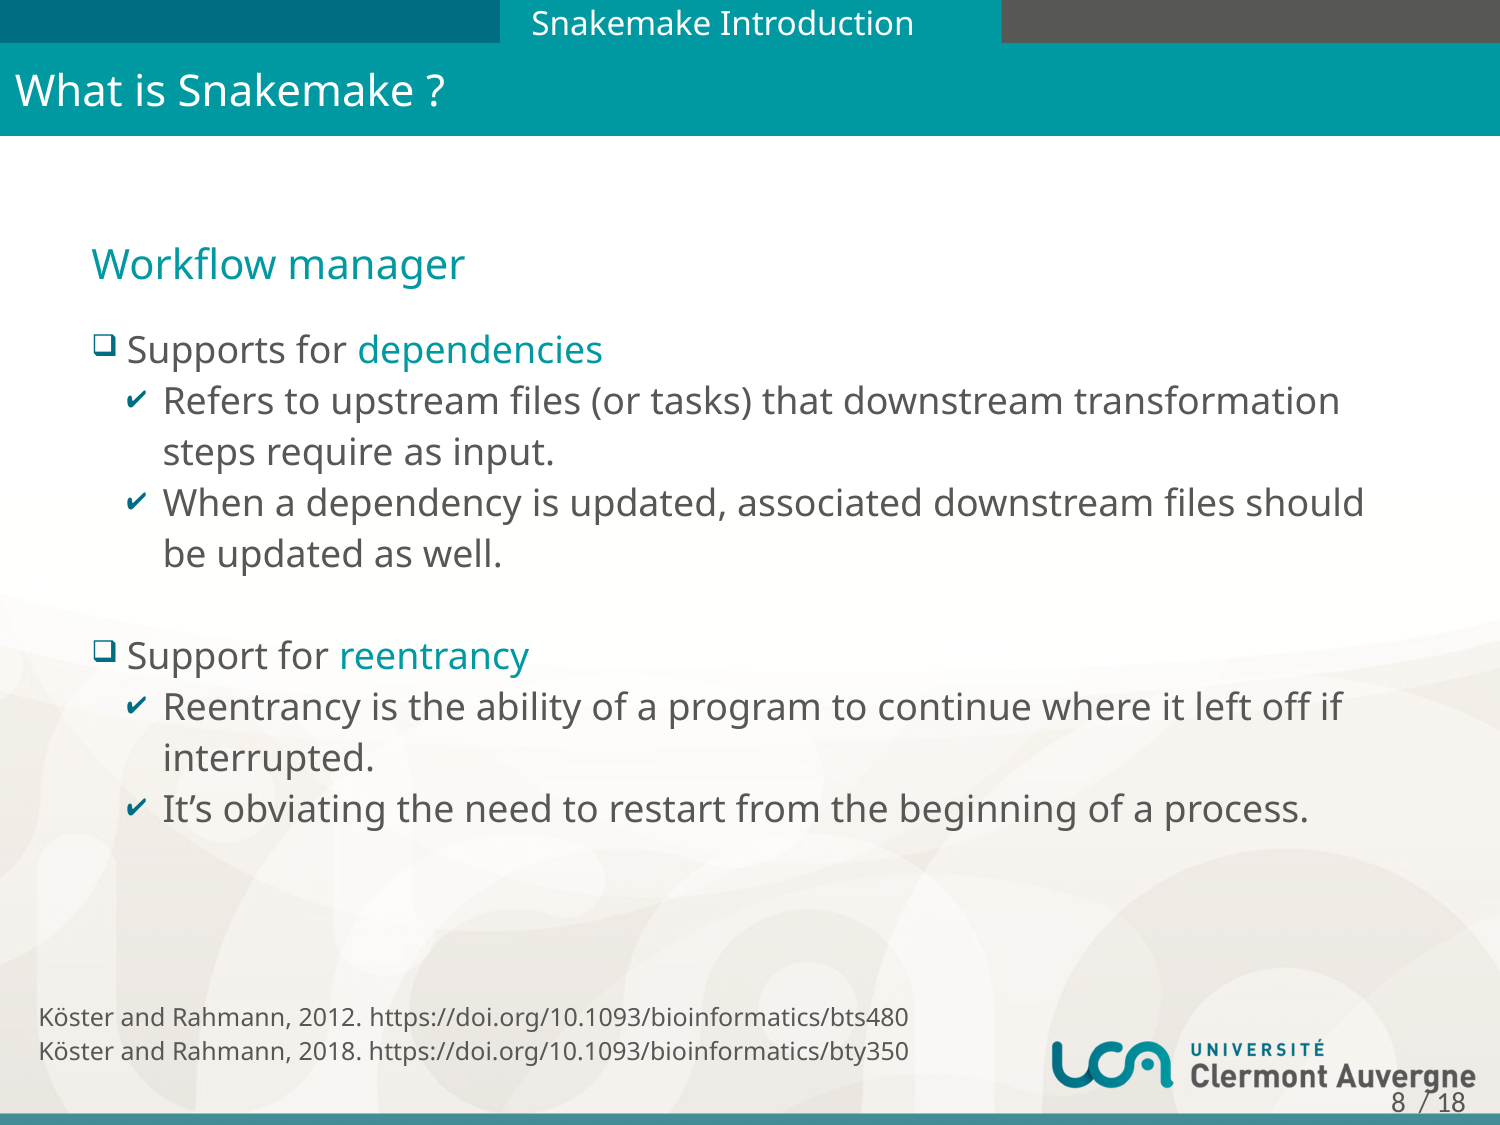

Snakemake Introduction
What is Snakemake ?
Workflow manager
Supports for dependencies
Refers to upstream files (or tasks) that downstream transformation steps require as input.
When a dependency is updated, associated downstream files should be updated as well.
Support for reentrancy
Reentrancy is the ability of a program to continue where it left off if interrupted.
It’s obviating the need to restart from the beginning of a process.
Köster and Rahmann, 2012. https://doi.org/10.1093/bioinformatics/bts480
Köster and Rahmann, 2018. https://doi.org/10.1093/bioinformatics/bty350
8